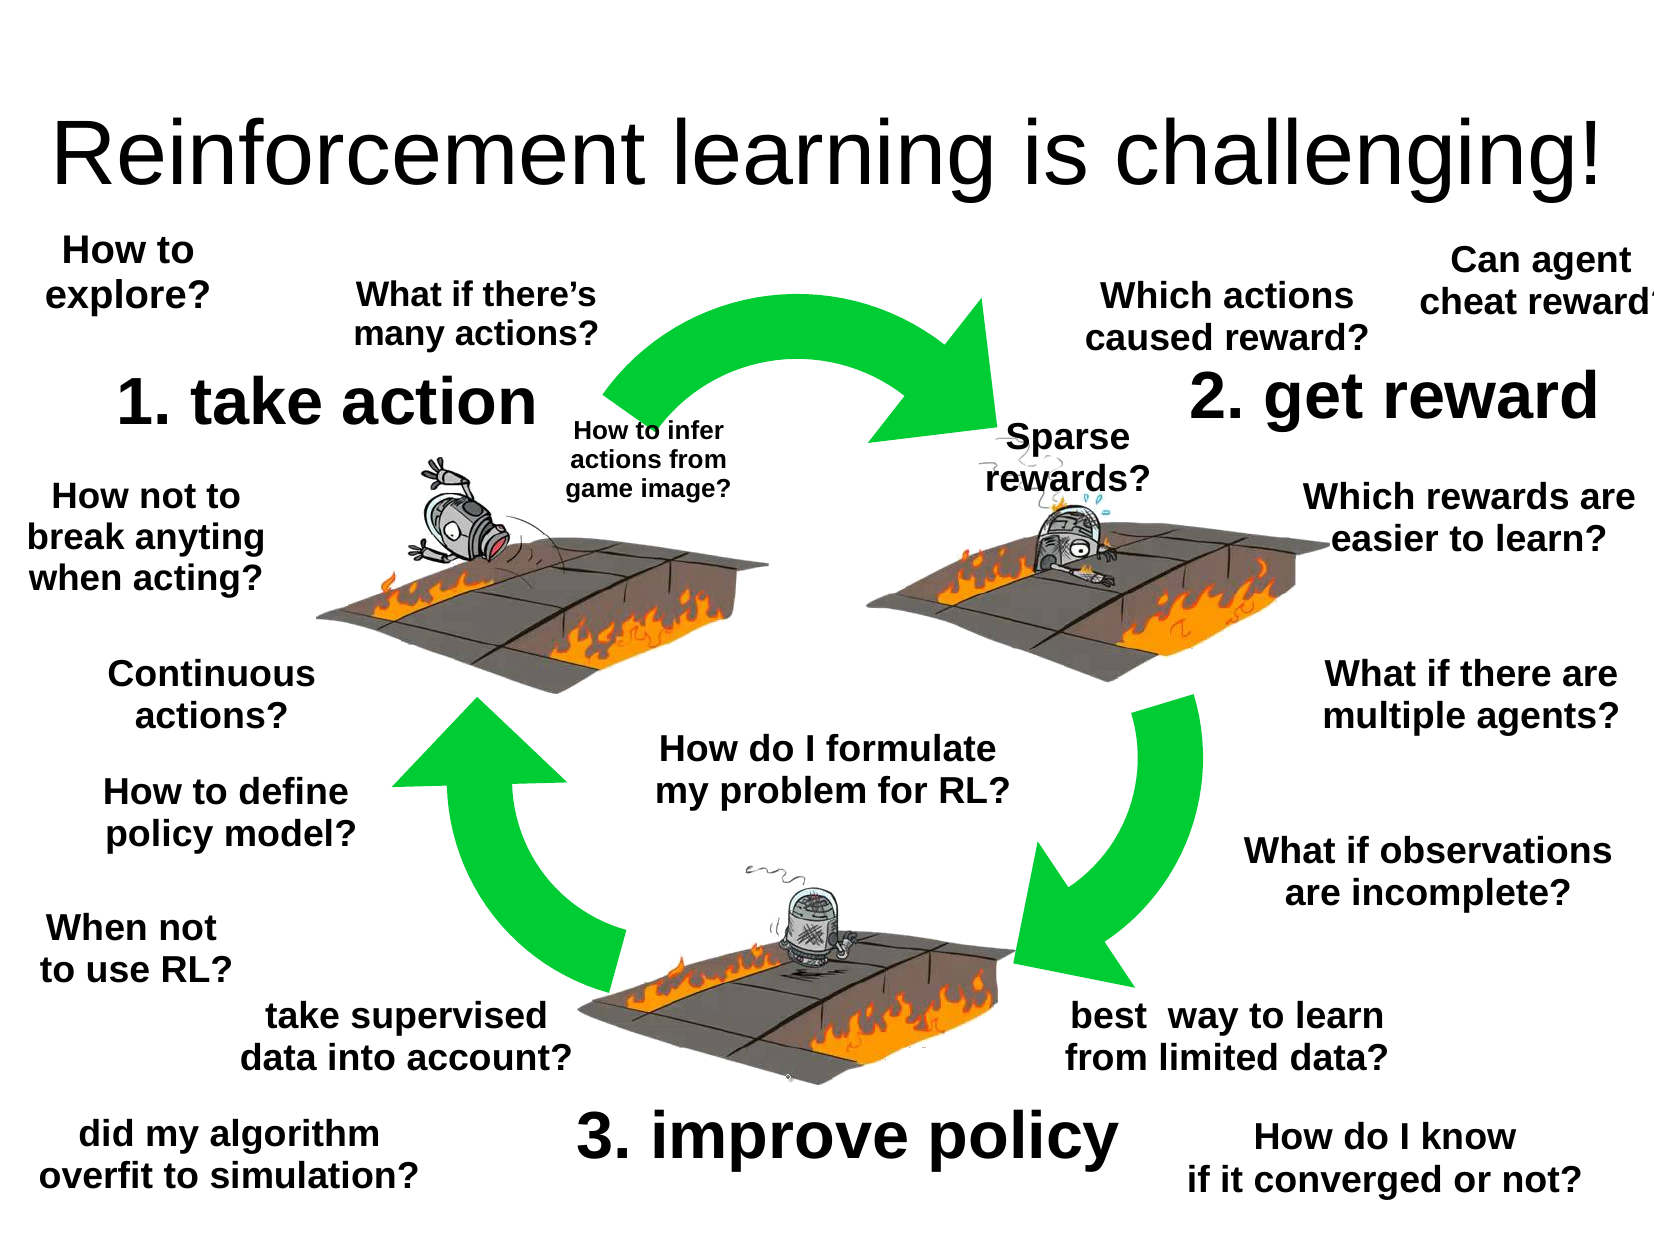

# Reinforcement learning is challenging!
How to explore?
Can agent
cheat reward?
What if there’s many actions?
Which actions
caused reward?
2. get reward
1. take action
Sparse
rewards?
How to infer
actions from
game image?
How not to
break anyting
when acting?
Which rewards are easier to learn?
Continuous
actions?
What if there are
multiple agents?
How do I formulate
my problem for RL?
How to define
policy model?
What if observations
are incomplete?
When not
to use RL?
take supervised
data into account?
best way to learn
from limited data?
3. improve policy
did my algorithm overfit to simulation?
How do I know
if it converged or not?